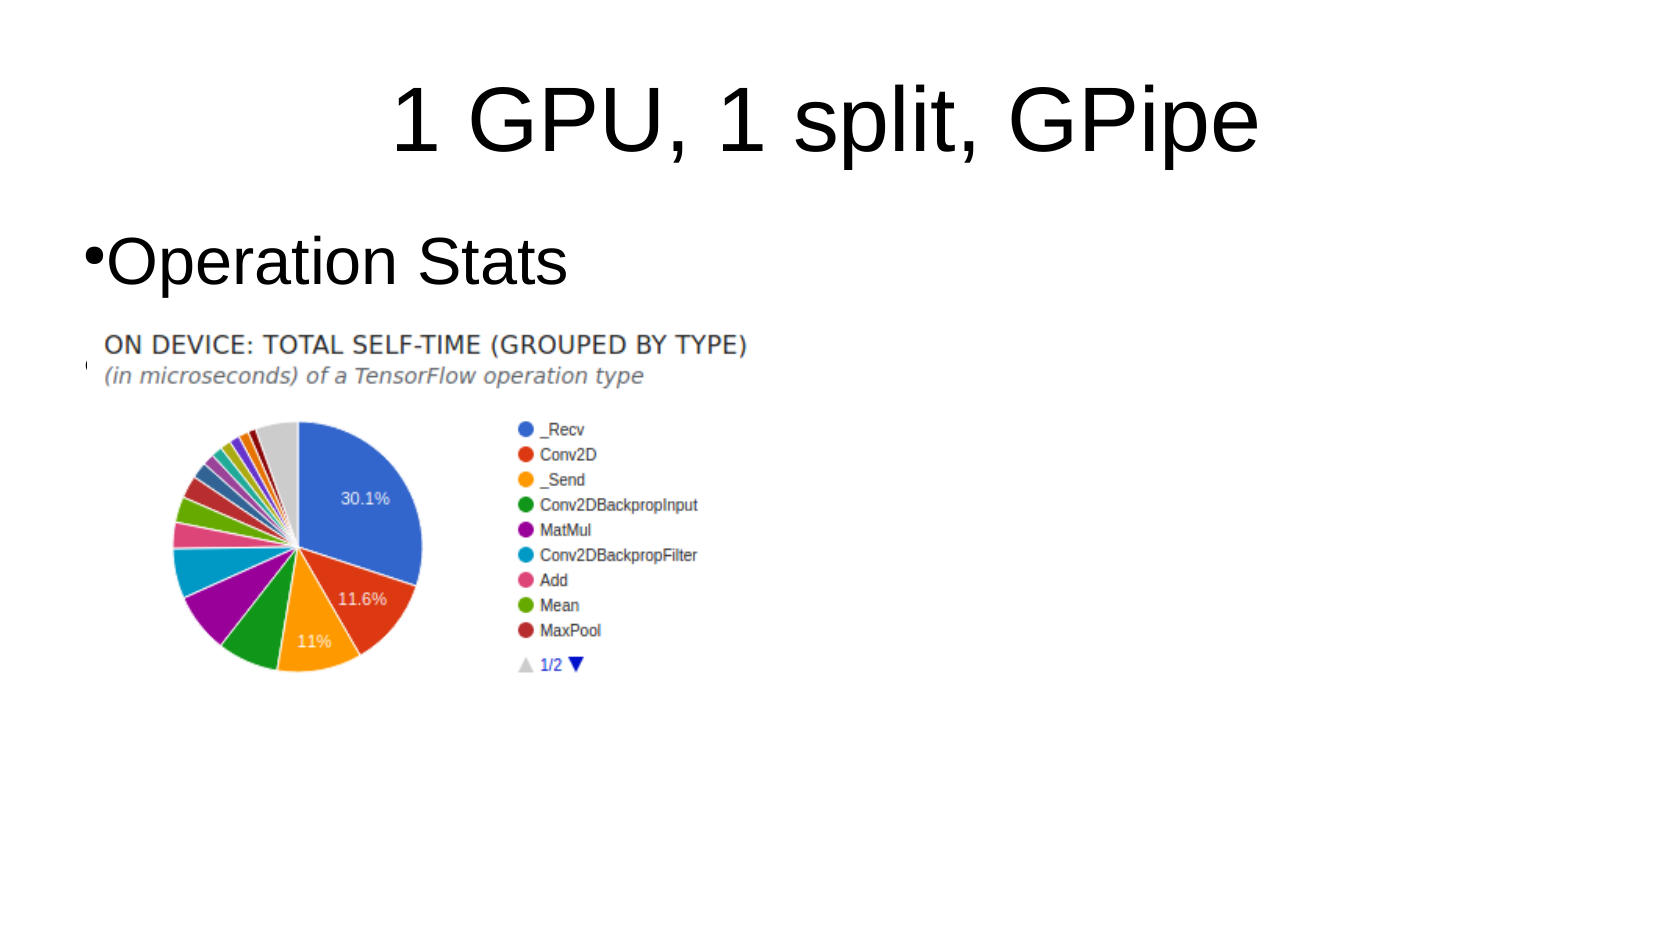

# 1 GPU, 1 split, GPipe
Operation Stats